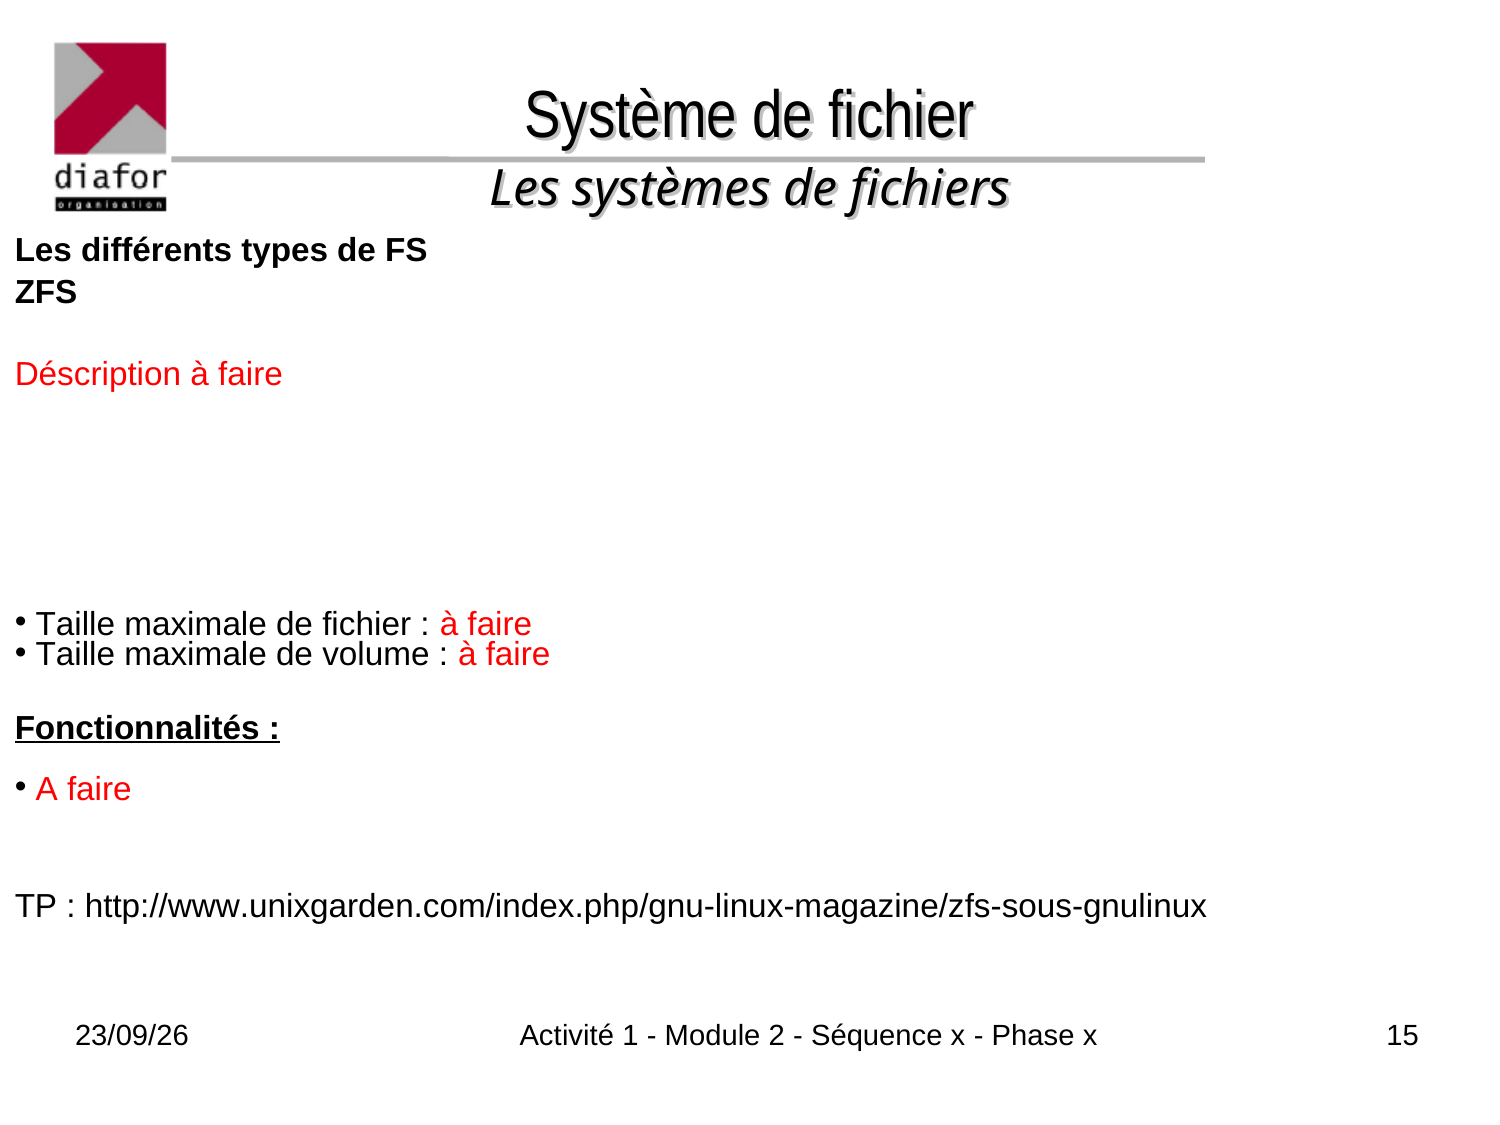

# Système de fichier Les systèmes de fichiers
Les différents types de FS
ZFS
Déscription à faire
 Taille maximale de fichier : à faire
 Taille maximale de volume : à faire
Fonctionnalités :
 A faire
TP : http://www.unixgarden.com/index.php/gnu-linux-magazine/zfs-sous-gnulinux
Activité 1 - Module 2 - Séquence x - Phase x
15